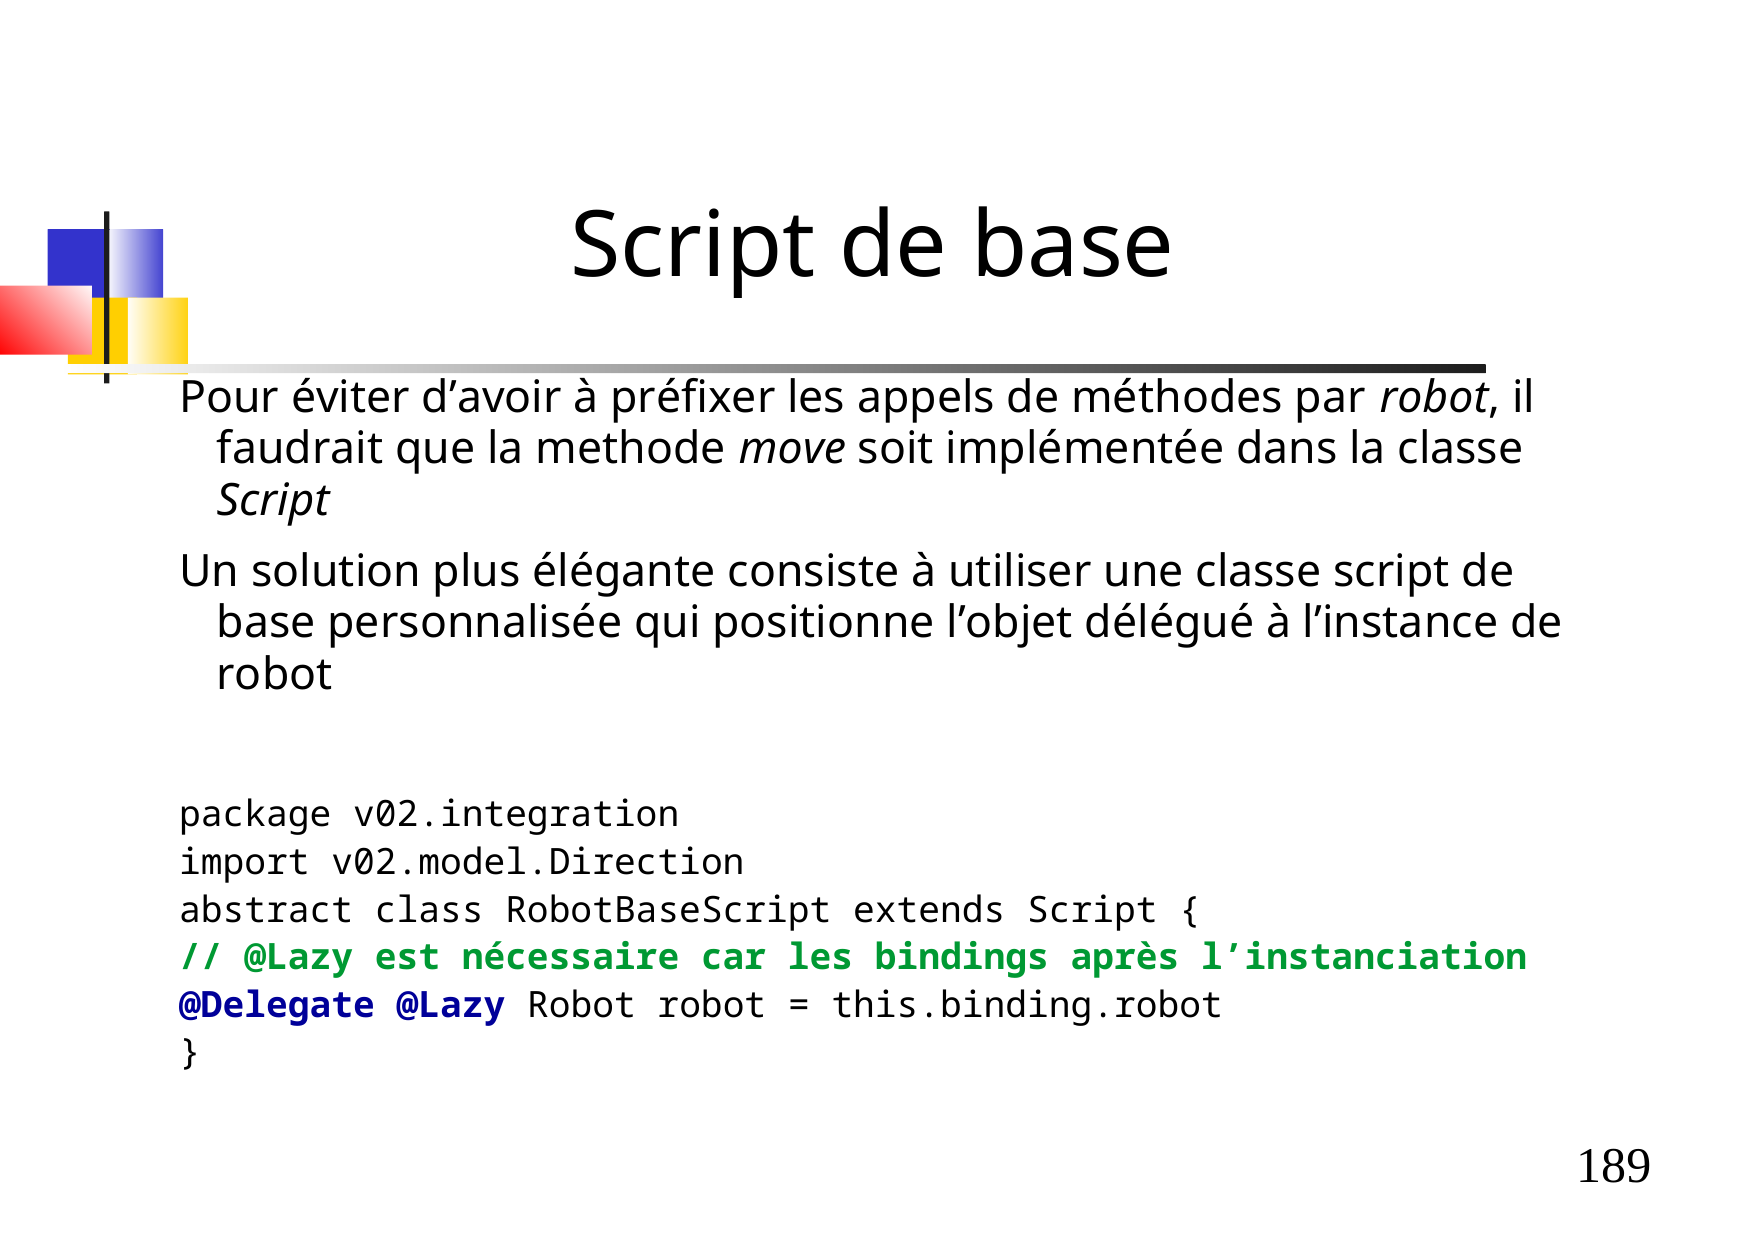

# Script de base
Pour éviter d’avoir à préfixer les appels de méthodes par robot, il faudrait que la methode move soit implémentée dans la classe Script
Un solution plus élégante consiste à utiliser une classe script de base personnalisée qui positionne l’objet délégué à l’instance de robot
package v02.integration
import v02.model.Direction
abstract class RobotBaseScript extends Script {
// @Lazy est nécessaire car les bindings après l’instanciation
@Delegate @Lazy Robot robot = this.binding.robot
}